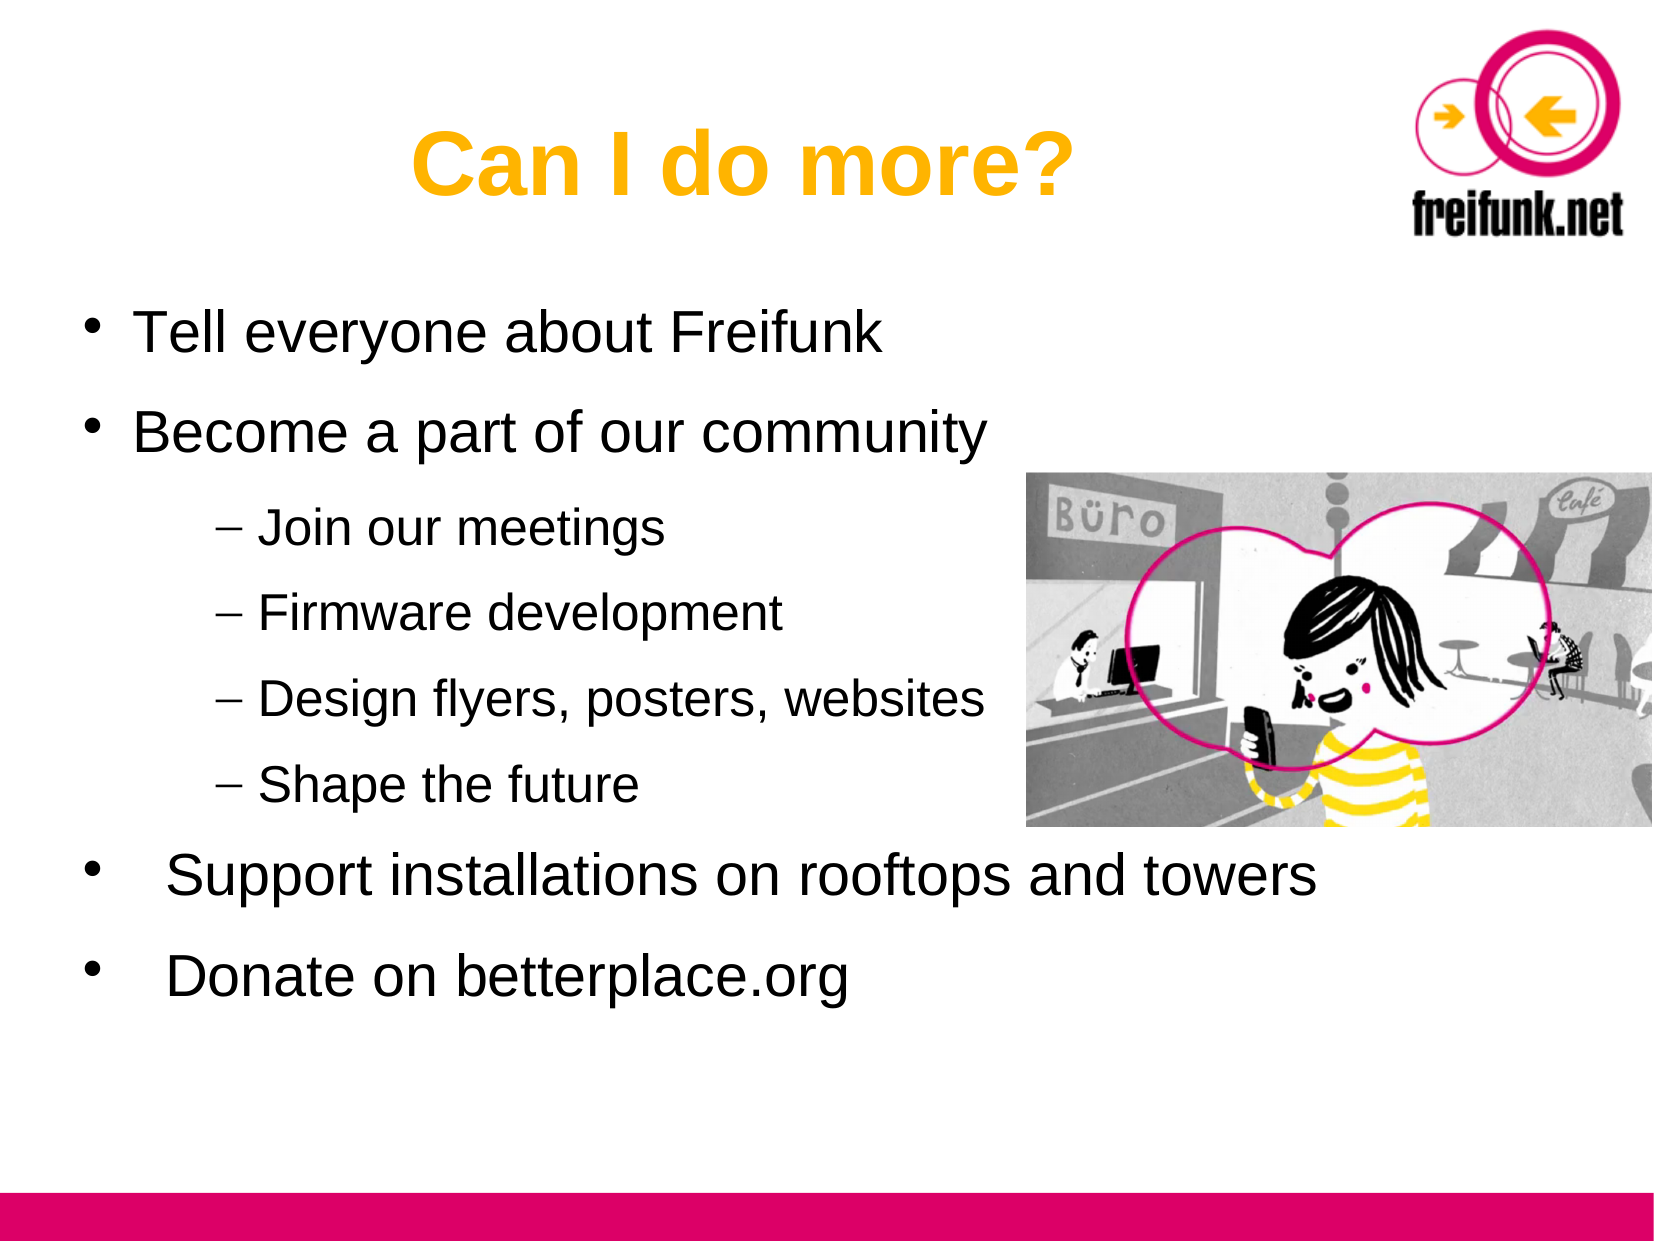

# Can I do more?
Tell everyone about Freifunk
Become a part of our community
Join our meetings
Firmware development
Design flyers, posters, websites
Shape the future
 Support installations on rooftops and towers
 Donate on betterplace.org